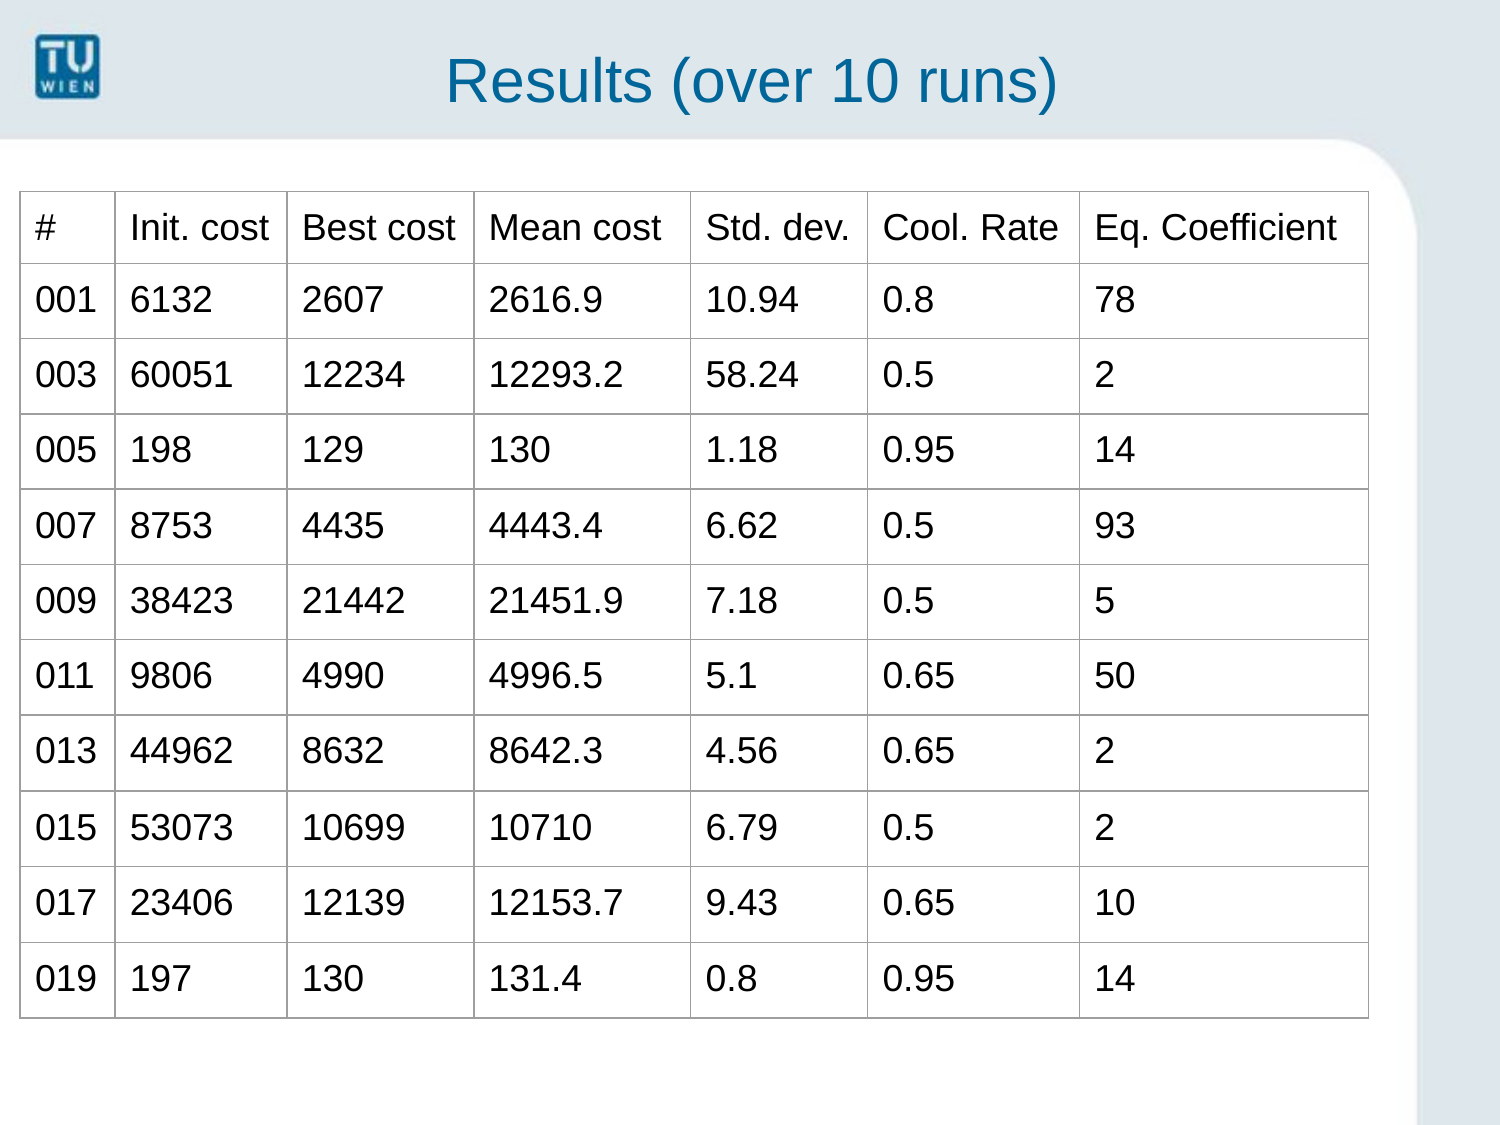

Results (over 10 runs)
| # | Init. cost | Best cost | Mean cost | Std. dev. | Cool. Rate | Eq. Coefficient |
| --- | --- | --- | --- | --- | --- | --- |
| 001 | 6132 | 2607 | 2616.9 | 10.94 | 0.8 | 78 |
| 003 | 60051 | 12234 | 12293.2 | 58.24 | 0.5 | 2 |
| 005 | 198 | 129 | 130 | 1.18 | 0.95 | 14 |
| 007 | 8753 | 4435 | 4443.4 | 6.62 | 0.5 | 93 |
| 009 | 38423 | 21442 | 21451.9 | 7.18 | 0.5 | 5 |
| 011 | 9806 | 4990 | 4996.5 | 5.1 | 0.65 | 50 |
| 013 | 44962 | 8632 | 8642.3 | 4.56 | 0.65 | 2 |
| 015 | 53073 | 10699 | 10710 | 6.79 | 0.5 | 2 |
| 017 | 23406 | 12139 | 12153.7 | 9.43 | 0.65 | 10 |
| 019 | 197 | 130 | 131.4 | 0.8 | 0.95 | 14 |